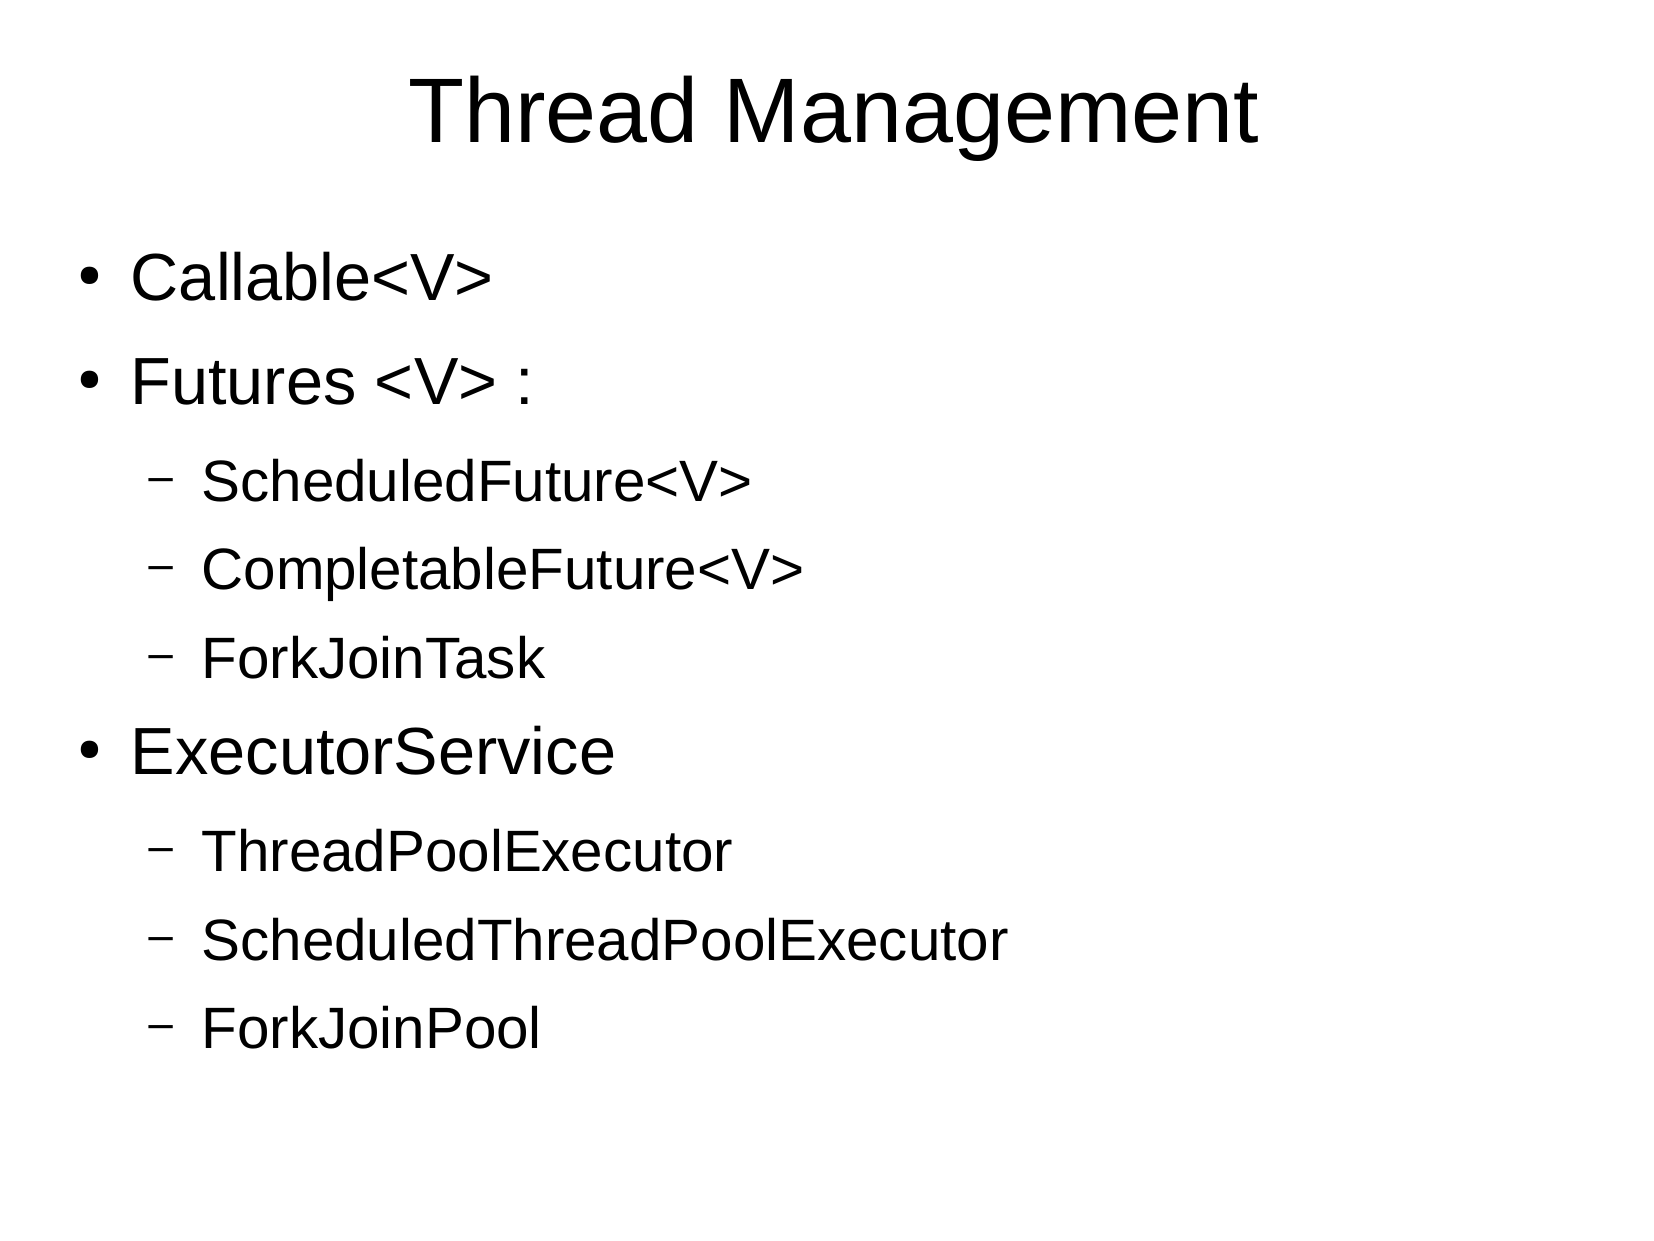

# Thread Management
Callable<V>
Futures <V> :
ScheduledFuture<V>
CompletableFuture<V>
ForkJoinTask
ExecutorService
ThreadPoolExecutor
ScheduledThreadPoolExecutor
ForkJoinPool